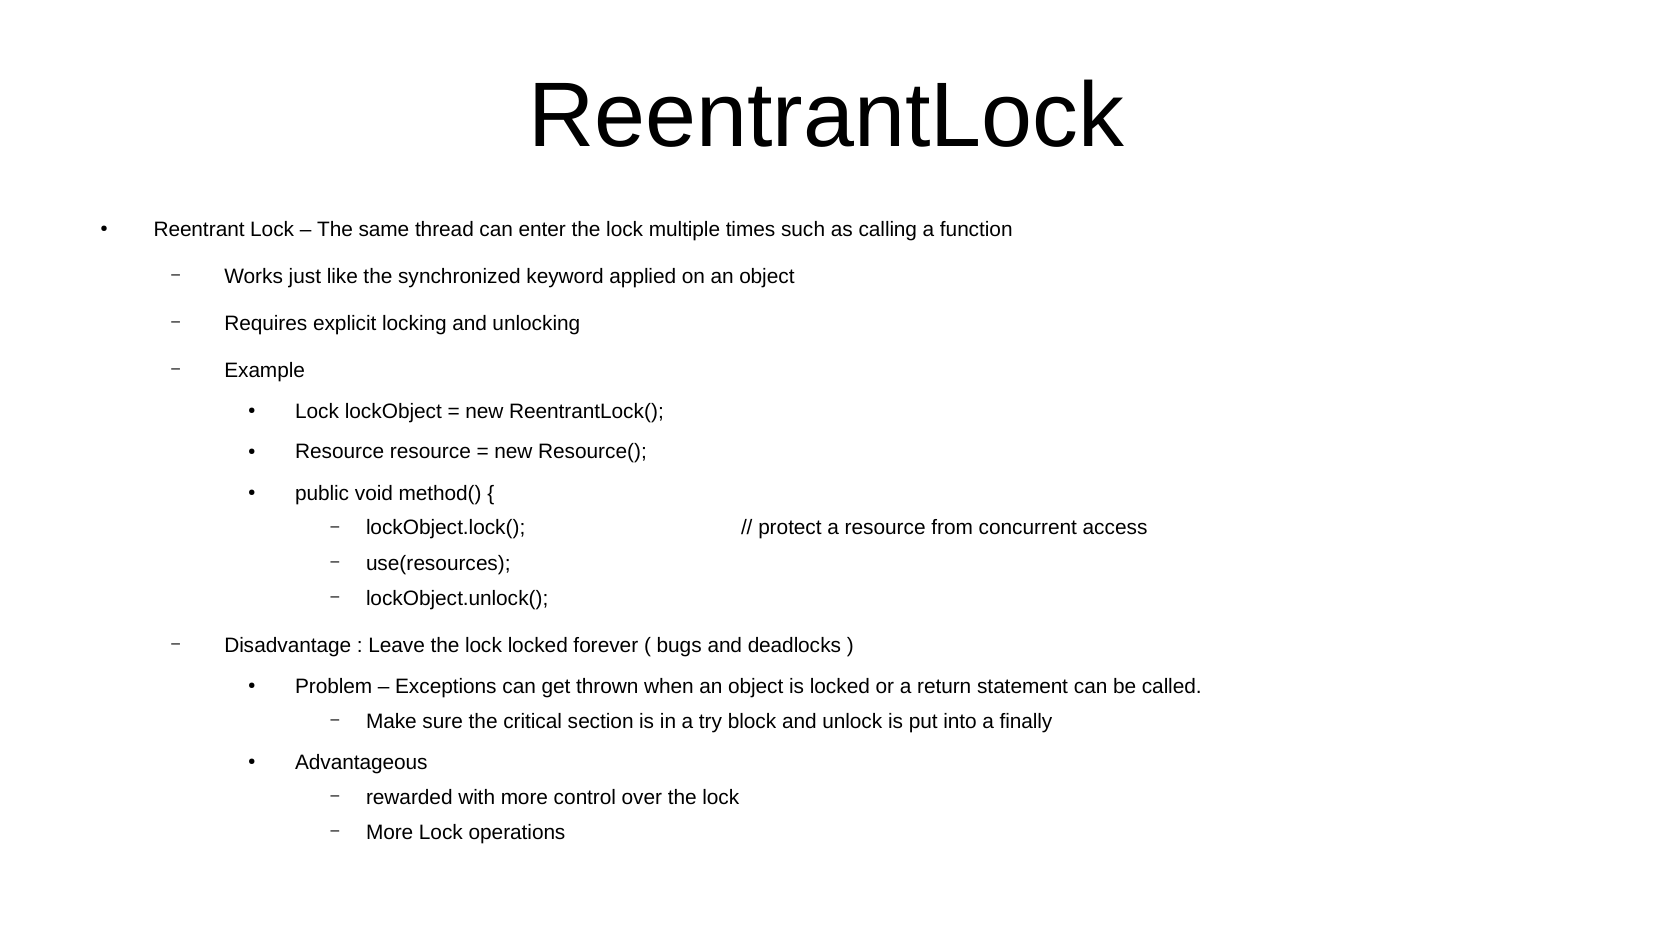

# ReentrantLock
Reentrant Lock – The same thread can enter the lock multiple times such as calling a function
Works just like the synchronized keyword applied on an object
Requires explicit locking and unlocking
Example
Lock lockObject = new ReentrantLock();
Resource resource = new Resource();
public void method() {
lockObject.lock();			// protect a resource from concurrent access
use(resources);
lockObject.unlock();
Disadvantage : Leave the lock locked forever ( bugs and deadlocks )
Problem – Exceptions can get thrown when an object is locked or a return statement can be called.
Make sure the critical section is in a try block and unlock is put into a finally
Advantageous
rewarded with more control over the lock
More Lock operations